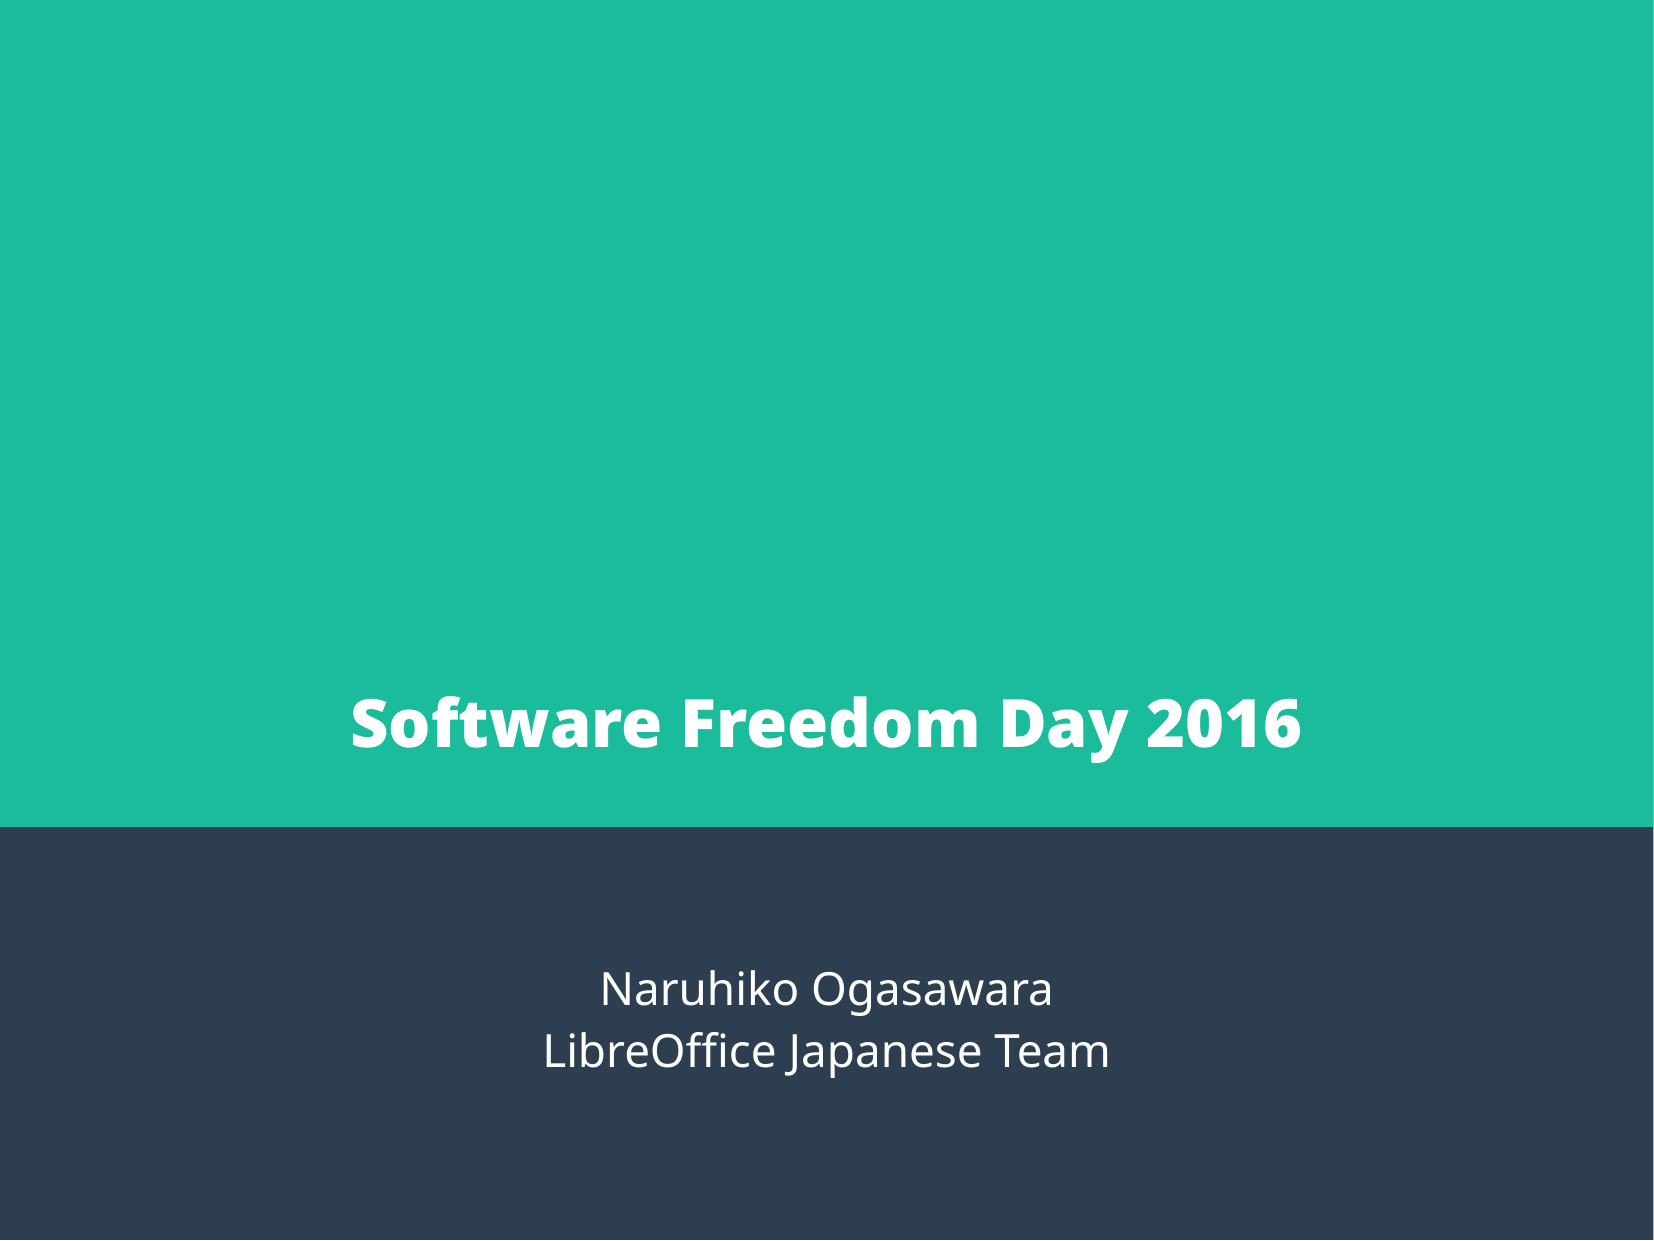

# Software Freedom Day 2016
Naruhiko Ogasawara
LibreOffice Japanese Team